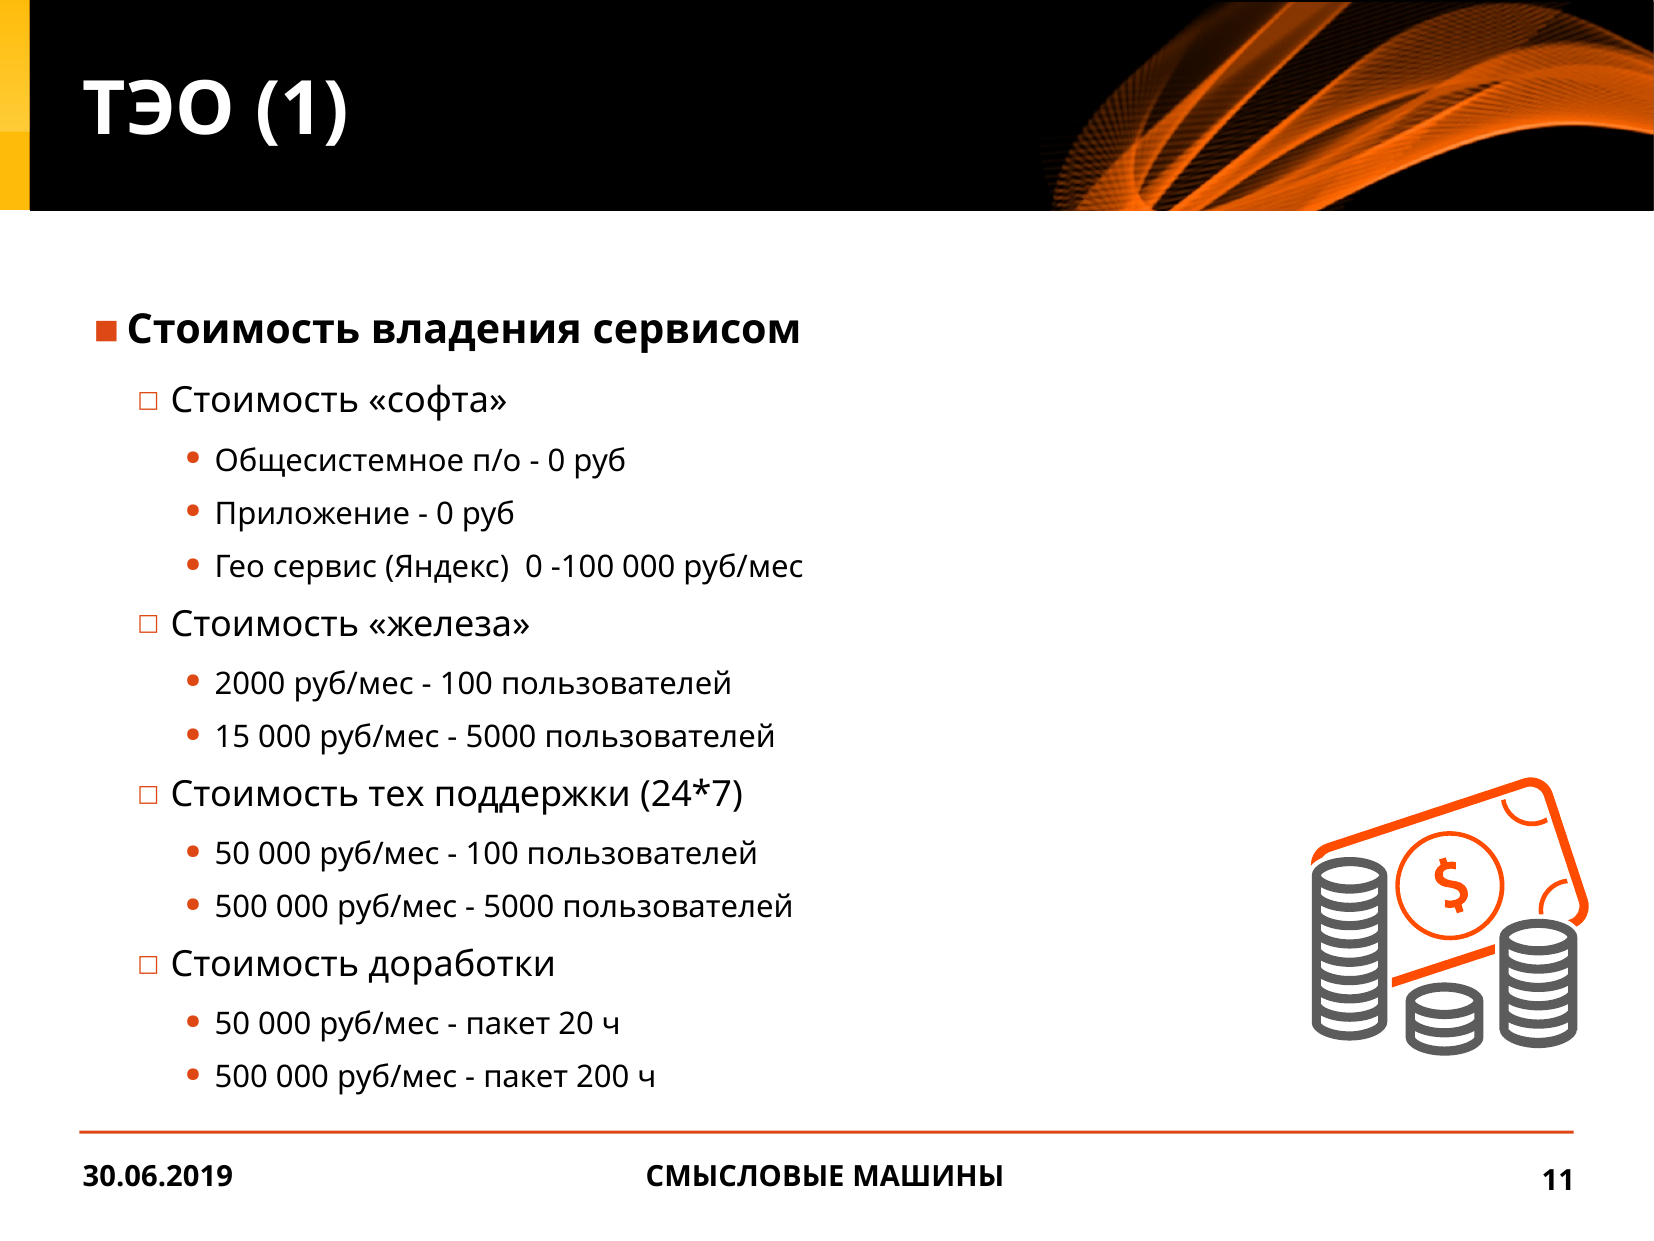

# ТЭО (1)
Стоимость владения сервисом
Стоимость «софта»
Общесистемное п/о - 0 руб
Приложение - 0 руб
Гео сервис (Яндекс) 0 -100 000 руб/мес
Стоимость «железа»
2000 руб/мес - 100 пользователей
15 000 руб/мес - 5000 пользователей
Стоимость тех поддержки (24*7)
50 000 руб/мес - 100 пользователей
500 000 руб/мес - 5000 пользователей
Стоимость доработки
50 000 руб/мес - пакет 20 ч
500 000 руб/мес - пакет 200 ч